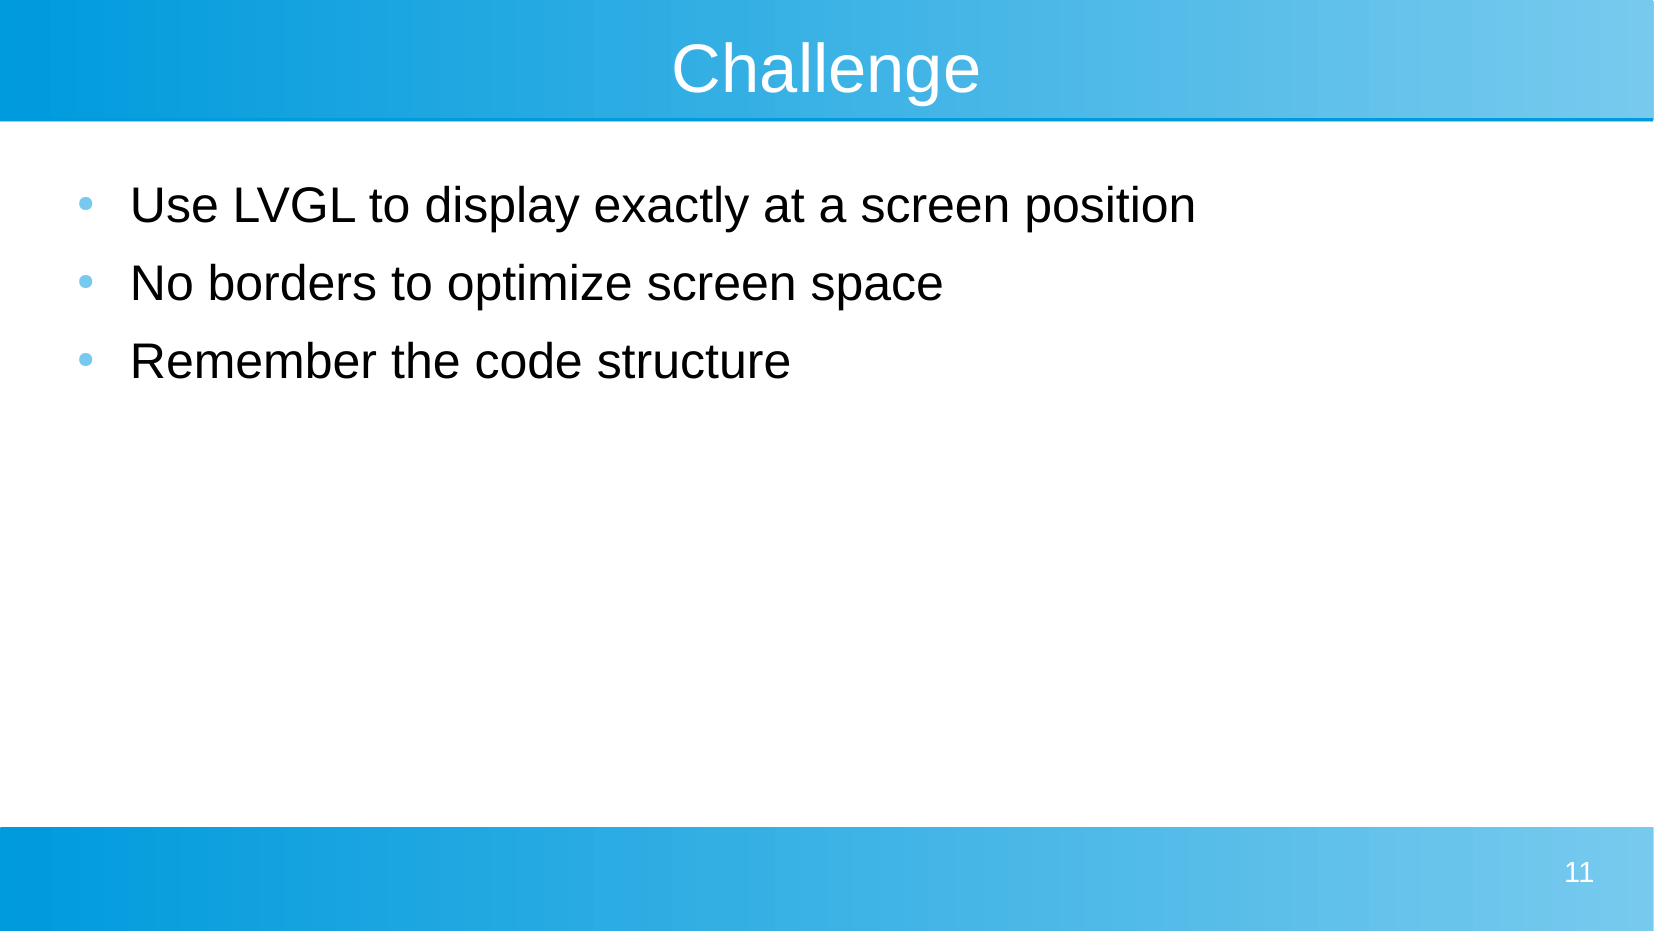

# Challenge
Use LVGL to display exactly at a screen position
No borders to optimize screen space
Remember the code structure
11